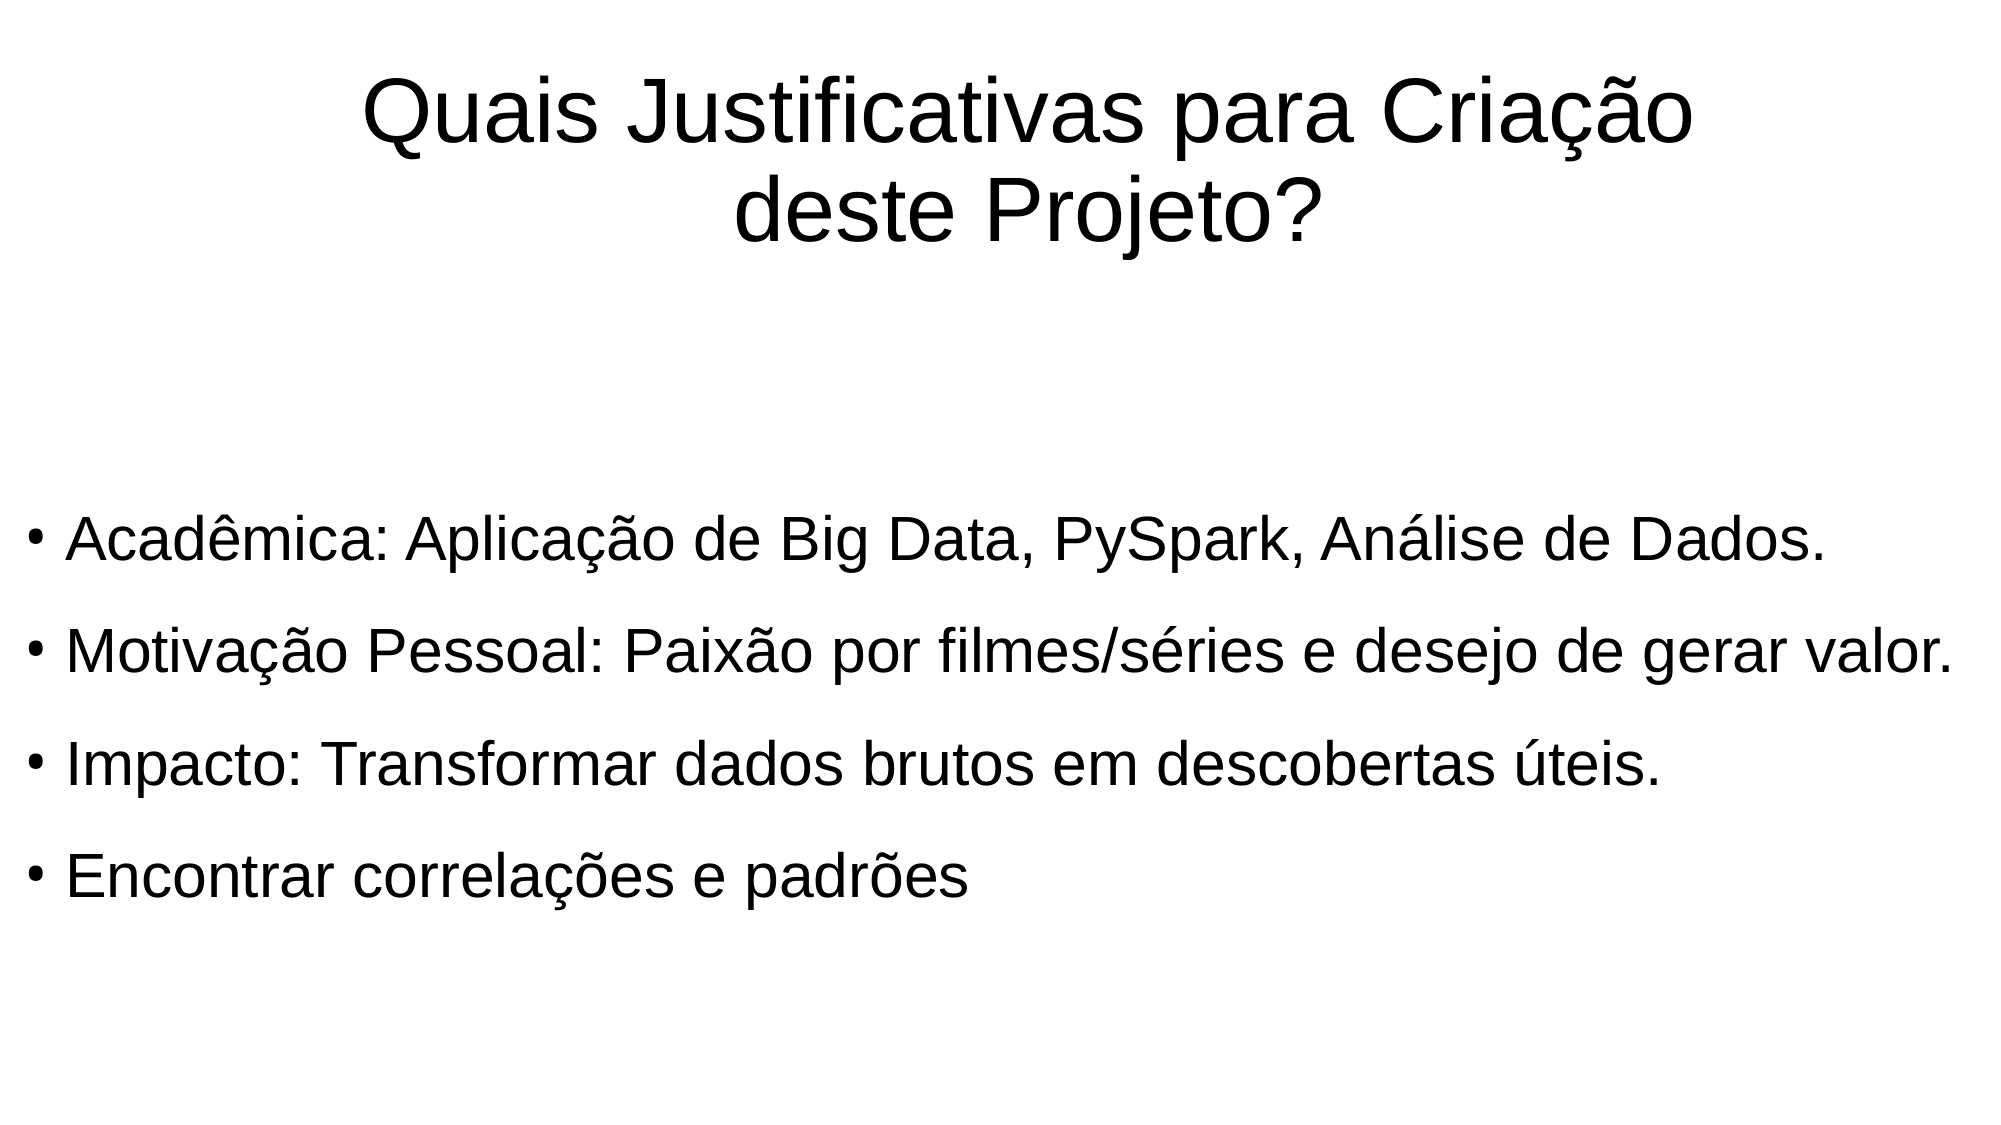

# Quais Justificativas para Criação deste Projeto?
 Acadêmica: Aplicação de Big Data, PySpark, Análise de Dados.
 Motivação Pessoal: Paixão por filmes/séries e desejo de gerar valor.
 Impacto: Transformar dados brutos em descobertas úteis.
 Encontrar correlações e padrões